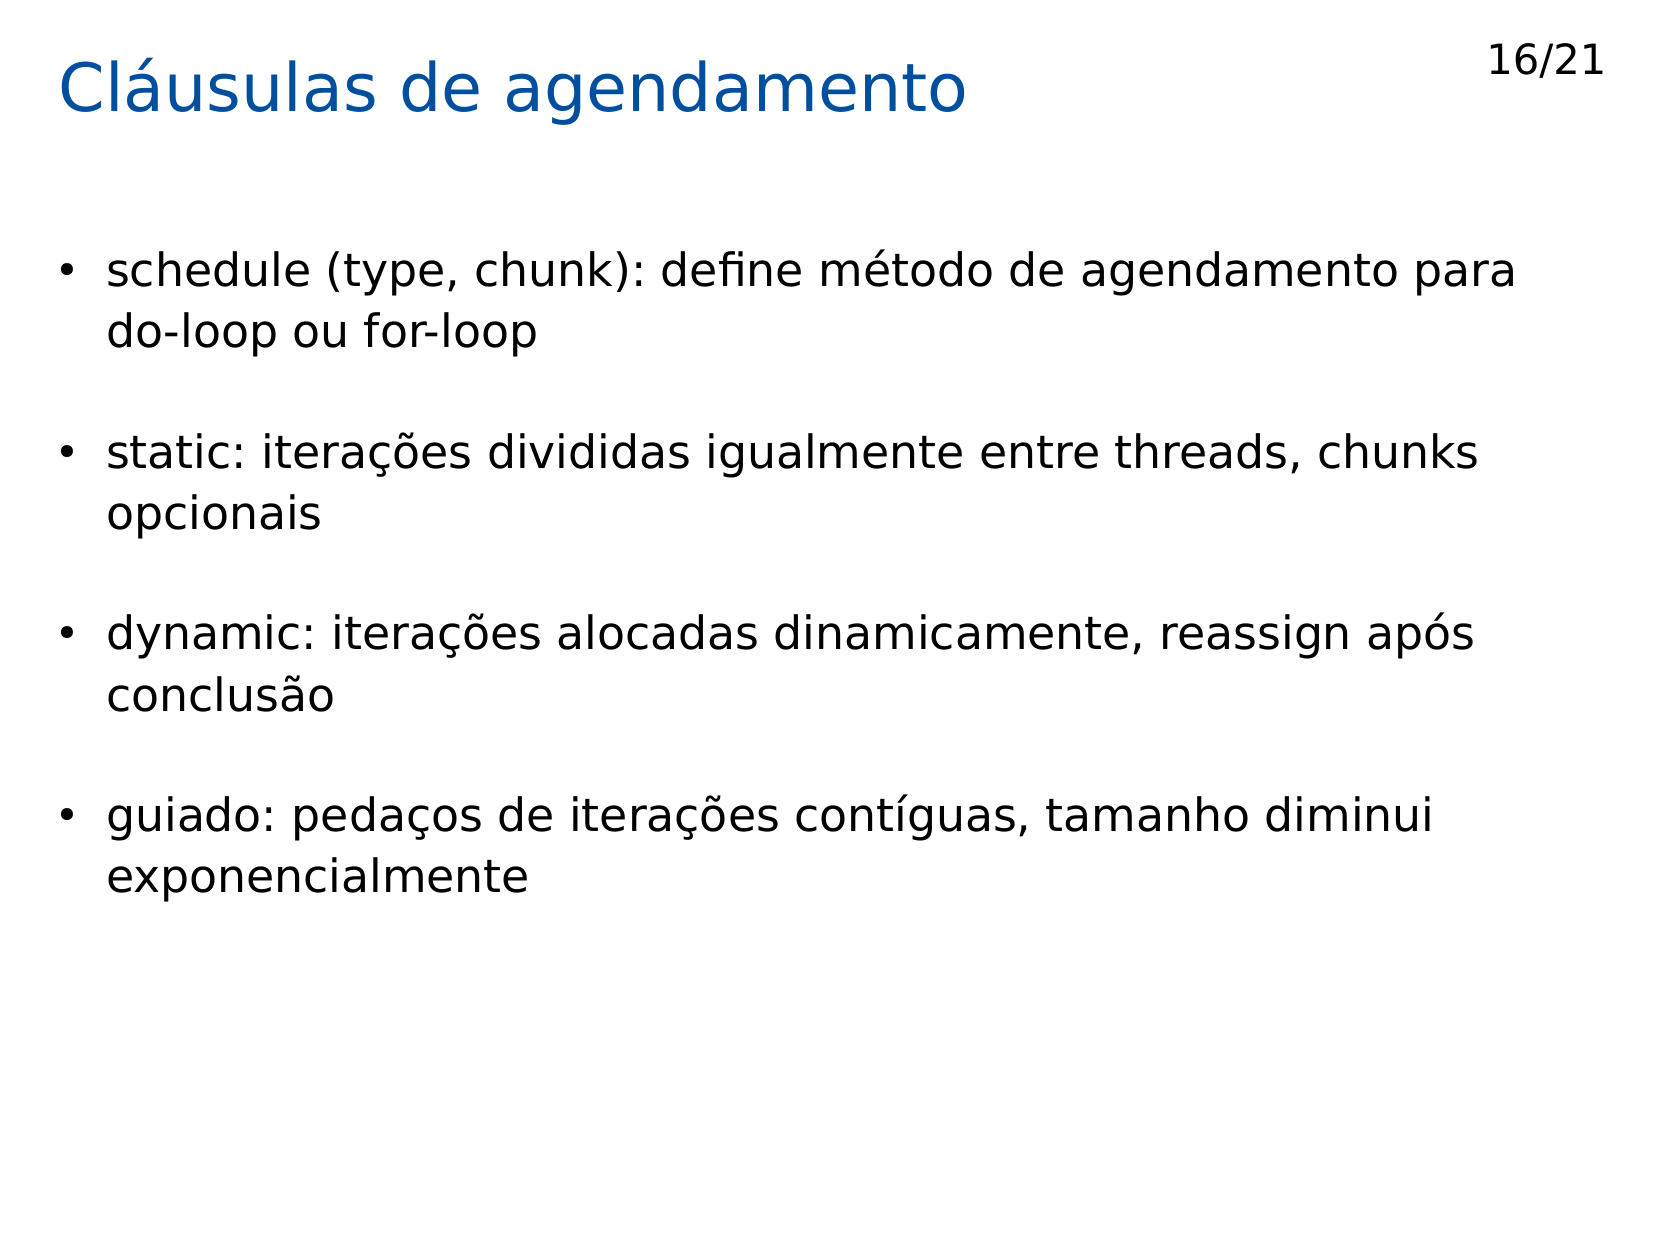

# Cláusulas de agendamento
16
schedule (type, chunk): define método de agendamento para do-loop ou for-loop
static: iterações divididas igualmente entre threads, chunks opcionais
dynamic: iterações alocadas dinamicamente, reassign após conclusão
guiado: pedaços de iterações contíguas, tamanho diminui exponencialmente